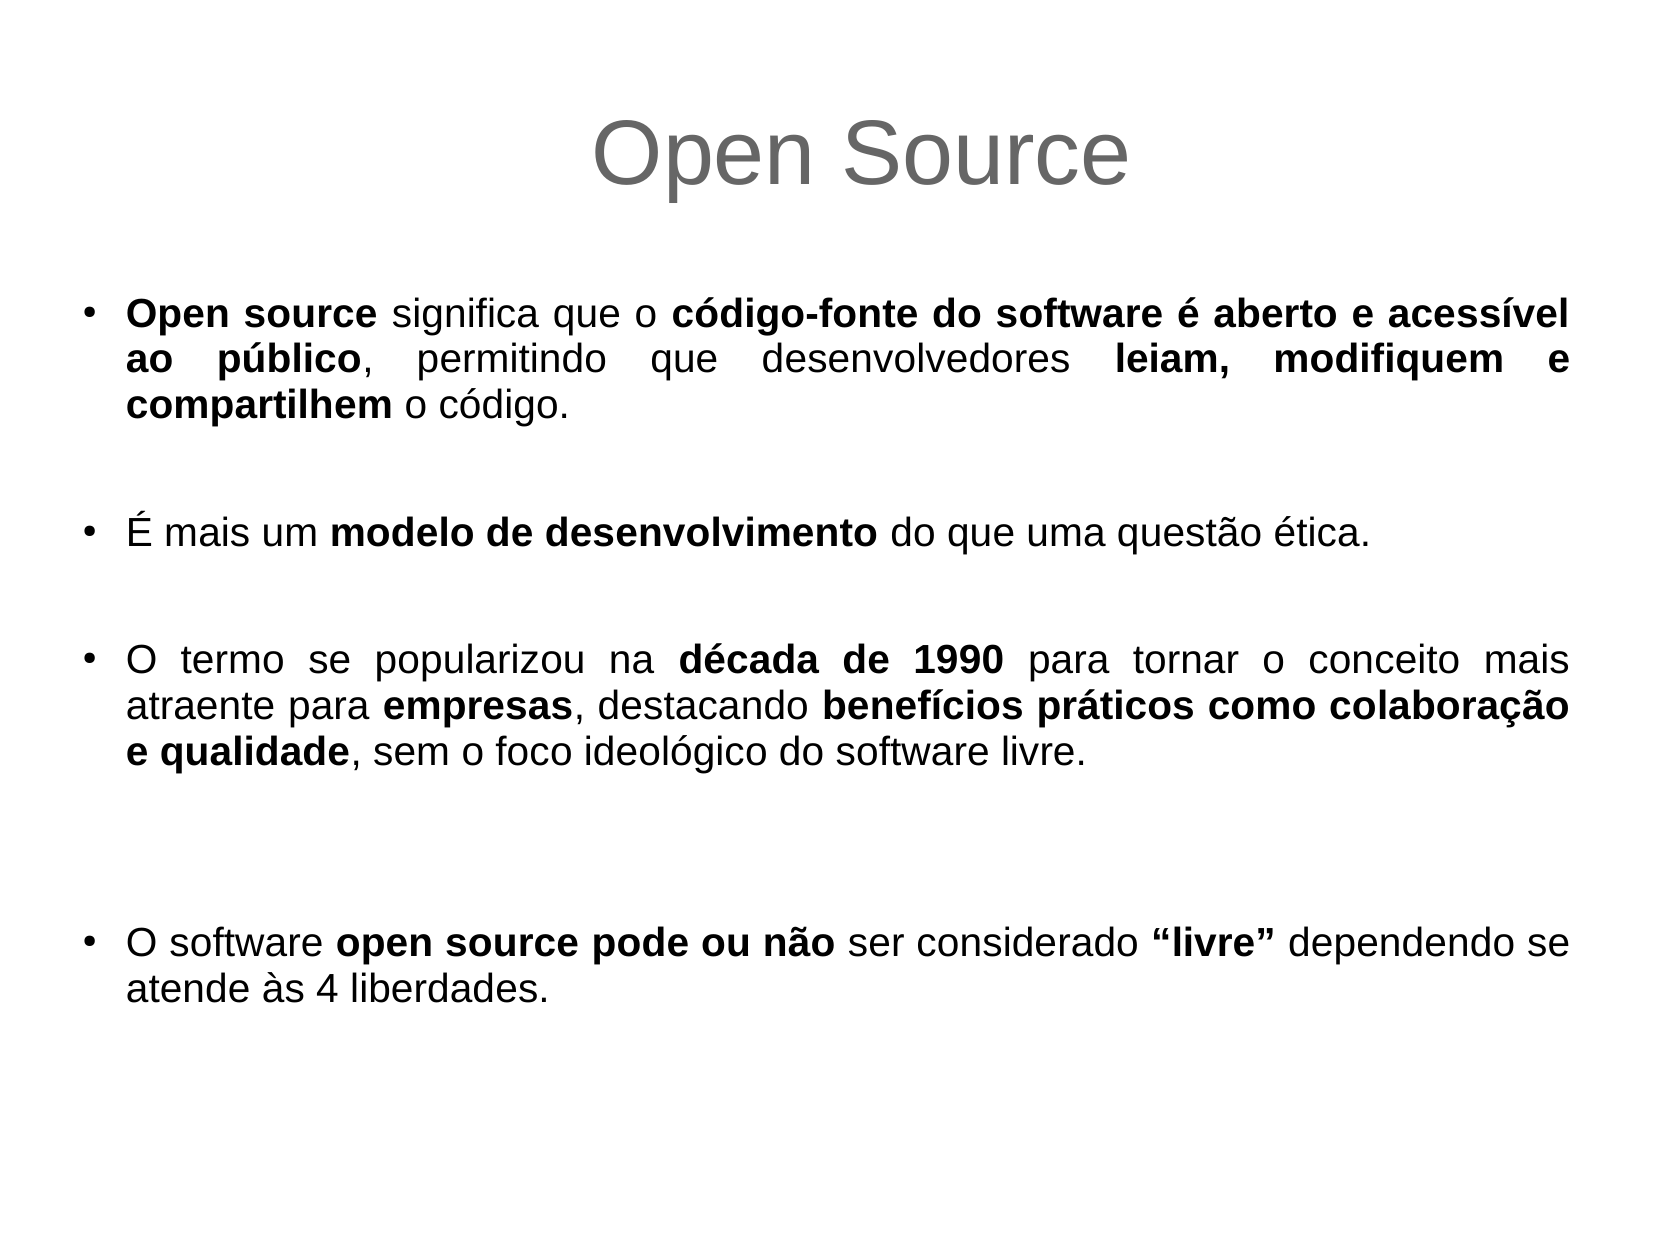

# Open Source
Open source significa que o código-fonte do software é aberto e acessível ao público, permitindo que desenvolvedores leiam, modifiquem e compartilhem o código.
É mais um modelo de desenvolvimento do que uma questão ética.
O termo se popularizou na década de 1990 para tornar o conceito mais atraente para empresas, destacando benefícios práticos como colaboração e qualidade, sem o foco ideológico do software livre.
O software open source pode ou não ser considerado “livre” dependendo se atende às 4 liberdades.